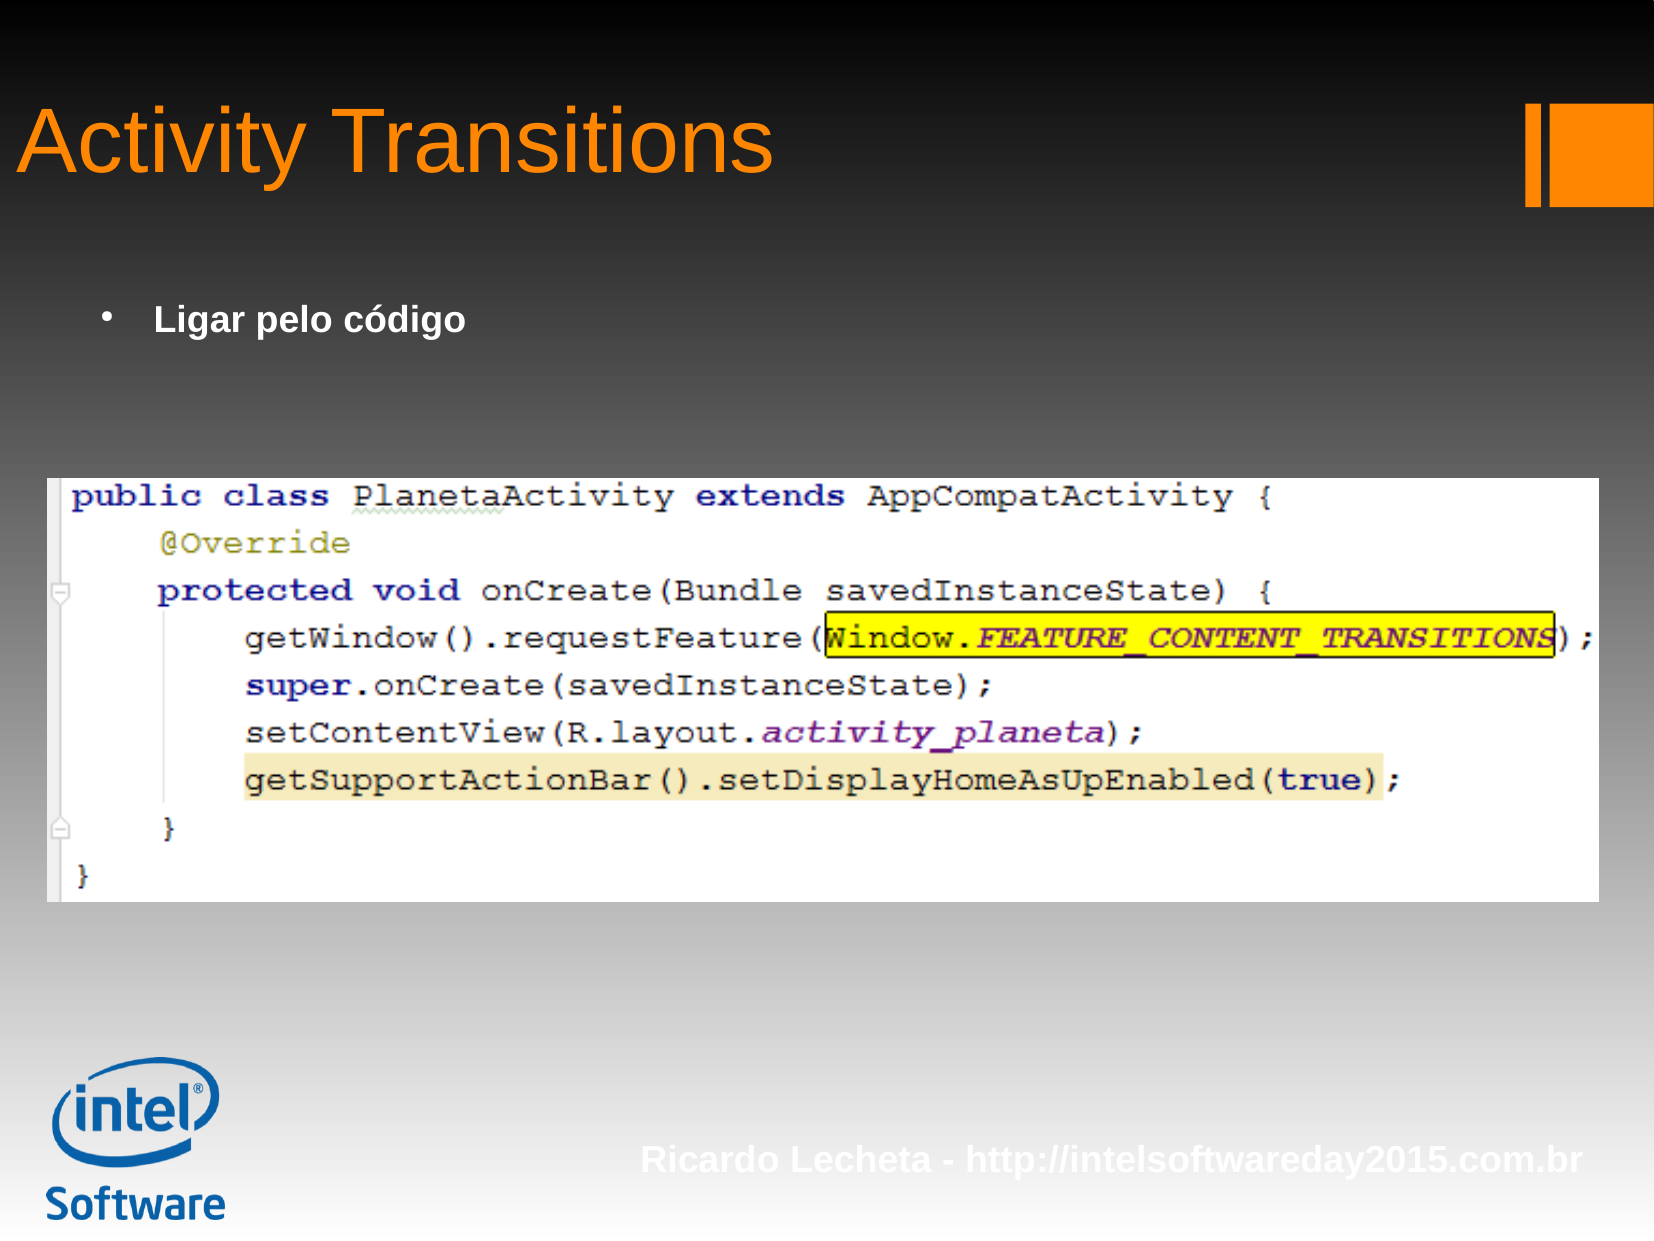

# Activity Transitions
Ligar pelo código
Ricardo Lecheta - http://intelsoftwareday2015.com.br